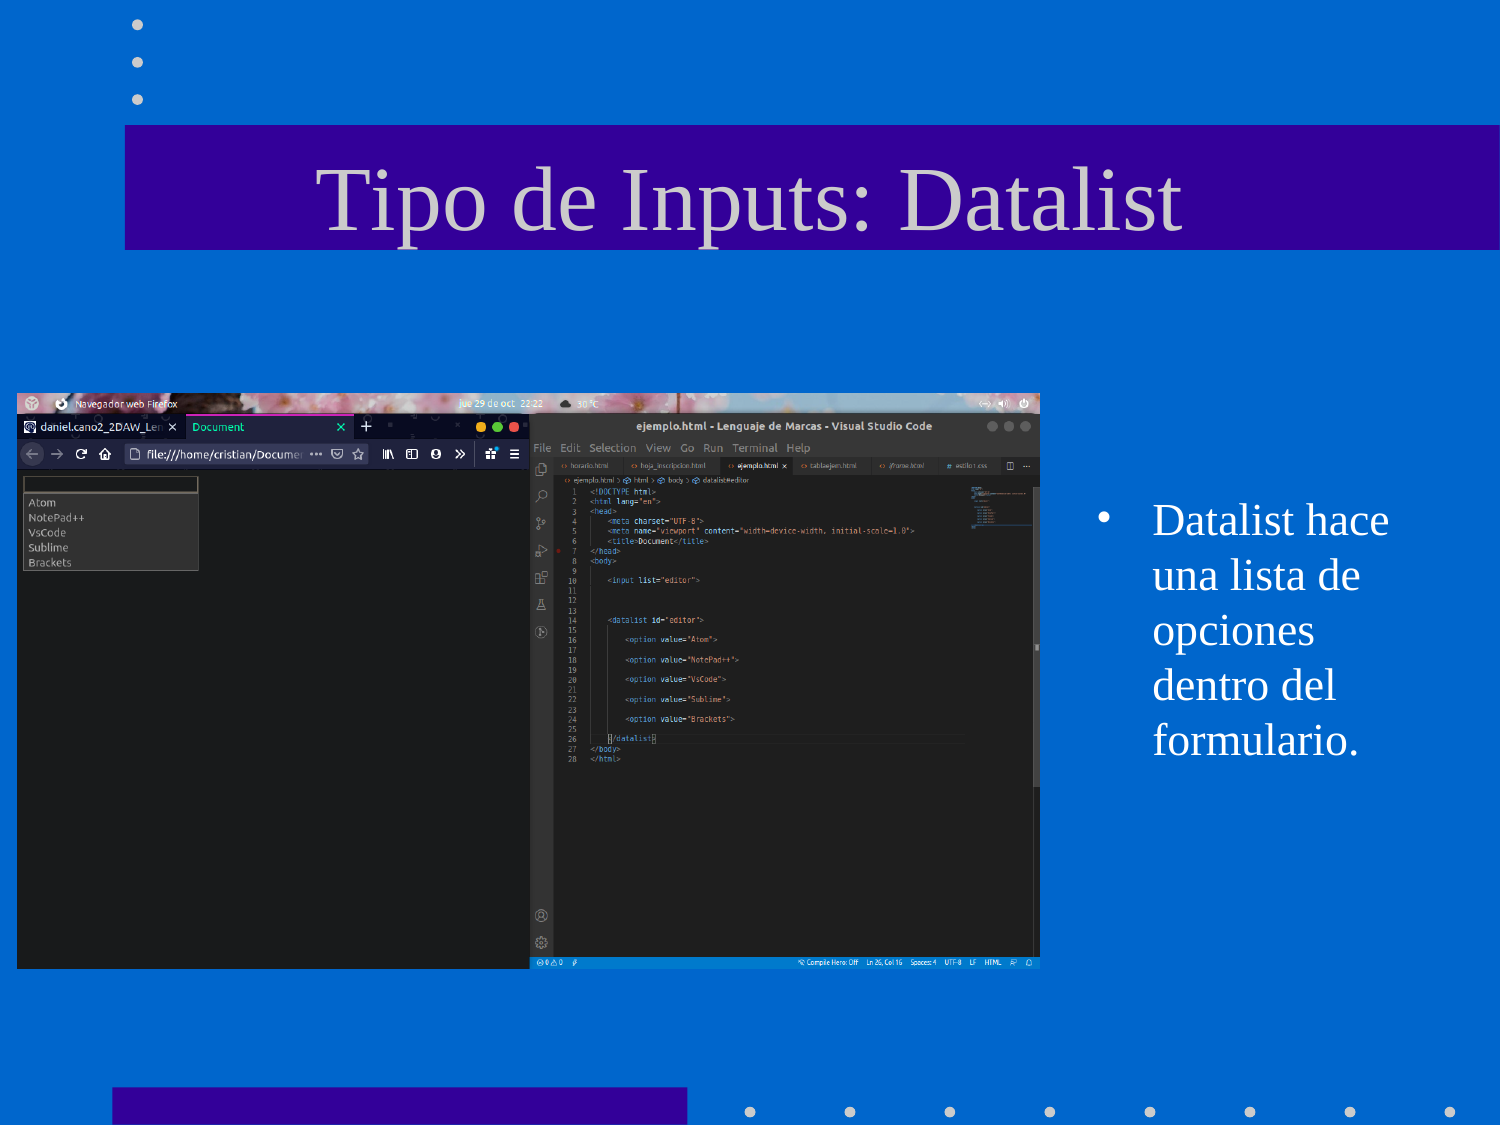

# Tipo de Inputs: Datalist
Datalist hace una lista de opciones dentro del formulario.